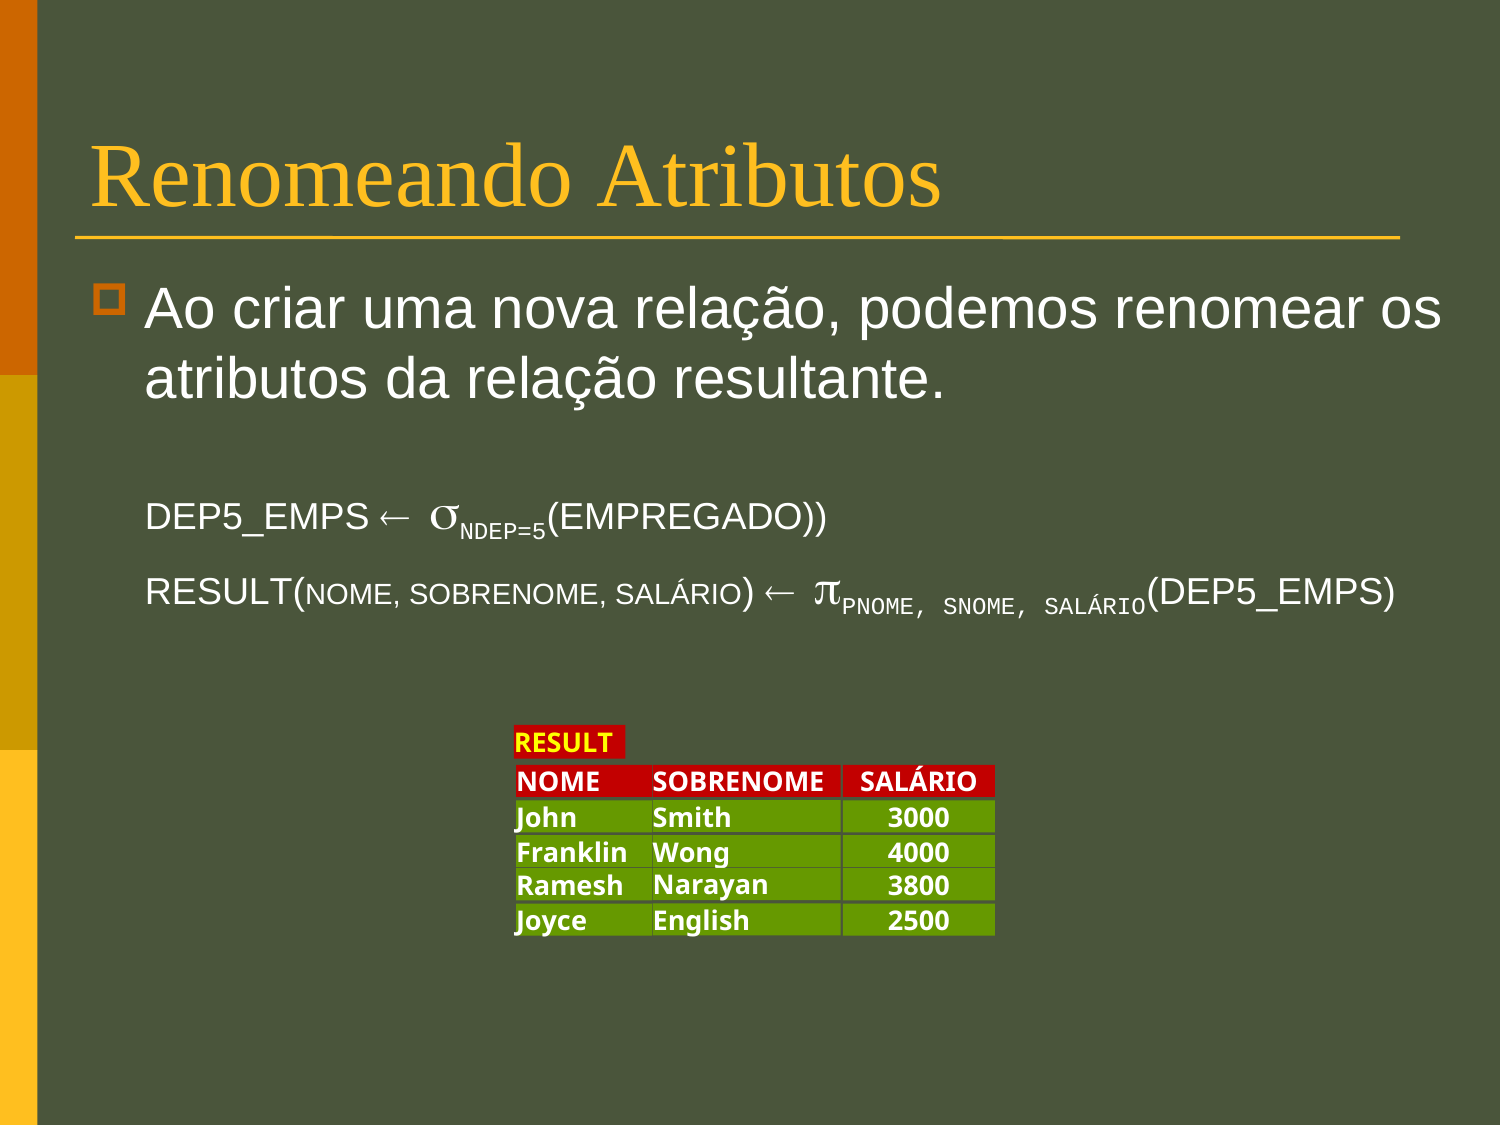

# Renomeando Atributos
Ao criar uma nova relação, podemos renomear os atributos da relação resultante.
	DEP5_EMPS NDEP=5(EMPREGADO))‏
	RESULT(NOME, SOBRENOME, SALÁRIO) PNOME, SNOME, SALÁRIO(DEP5_EMPS)‏
RESULT
NOME
SOBRENOME
Smith
Wong
Narayan
English
SALÁRIO
John
3000
Franklin
4000
Ramesh
3800
Joyce
2500